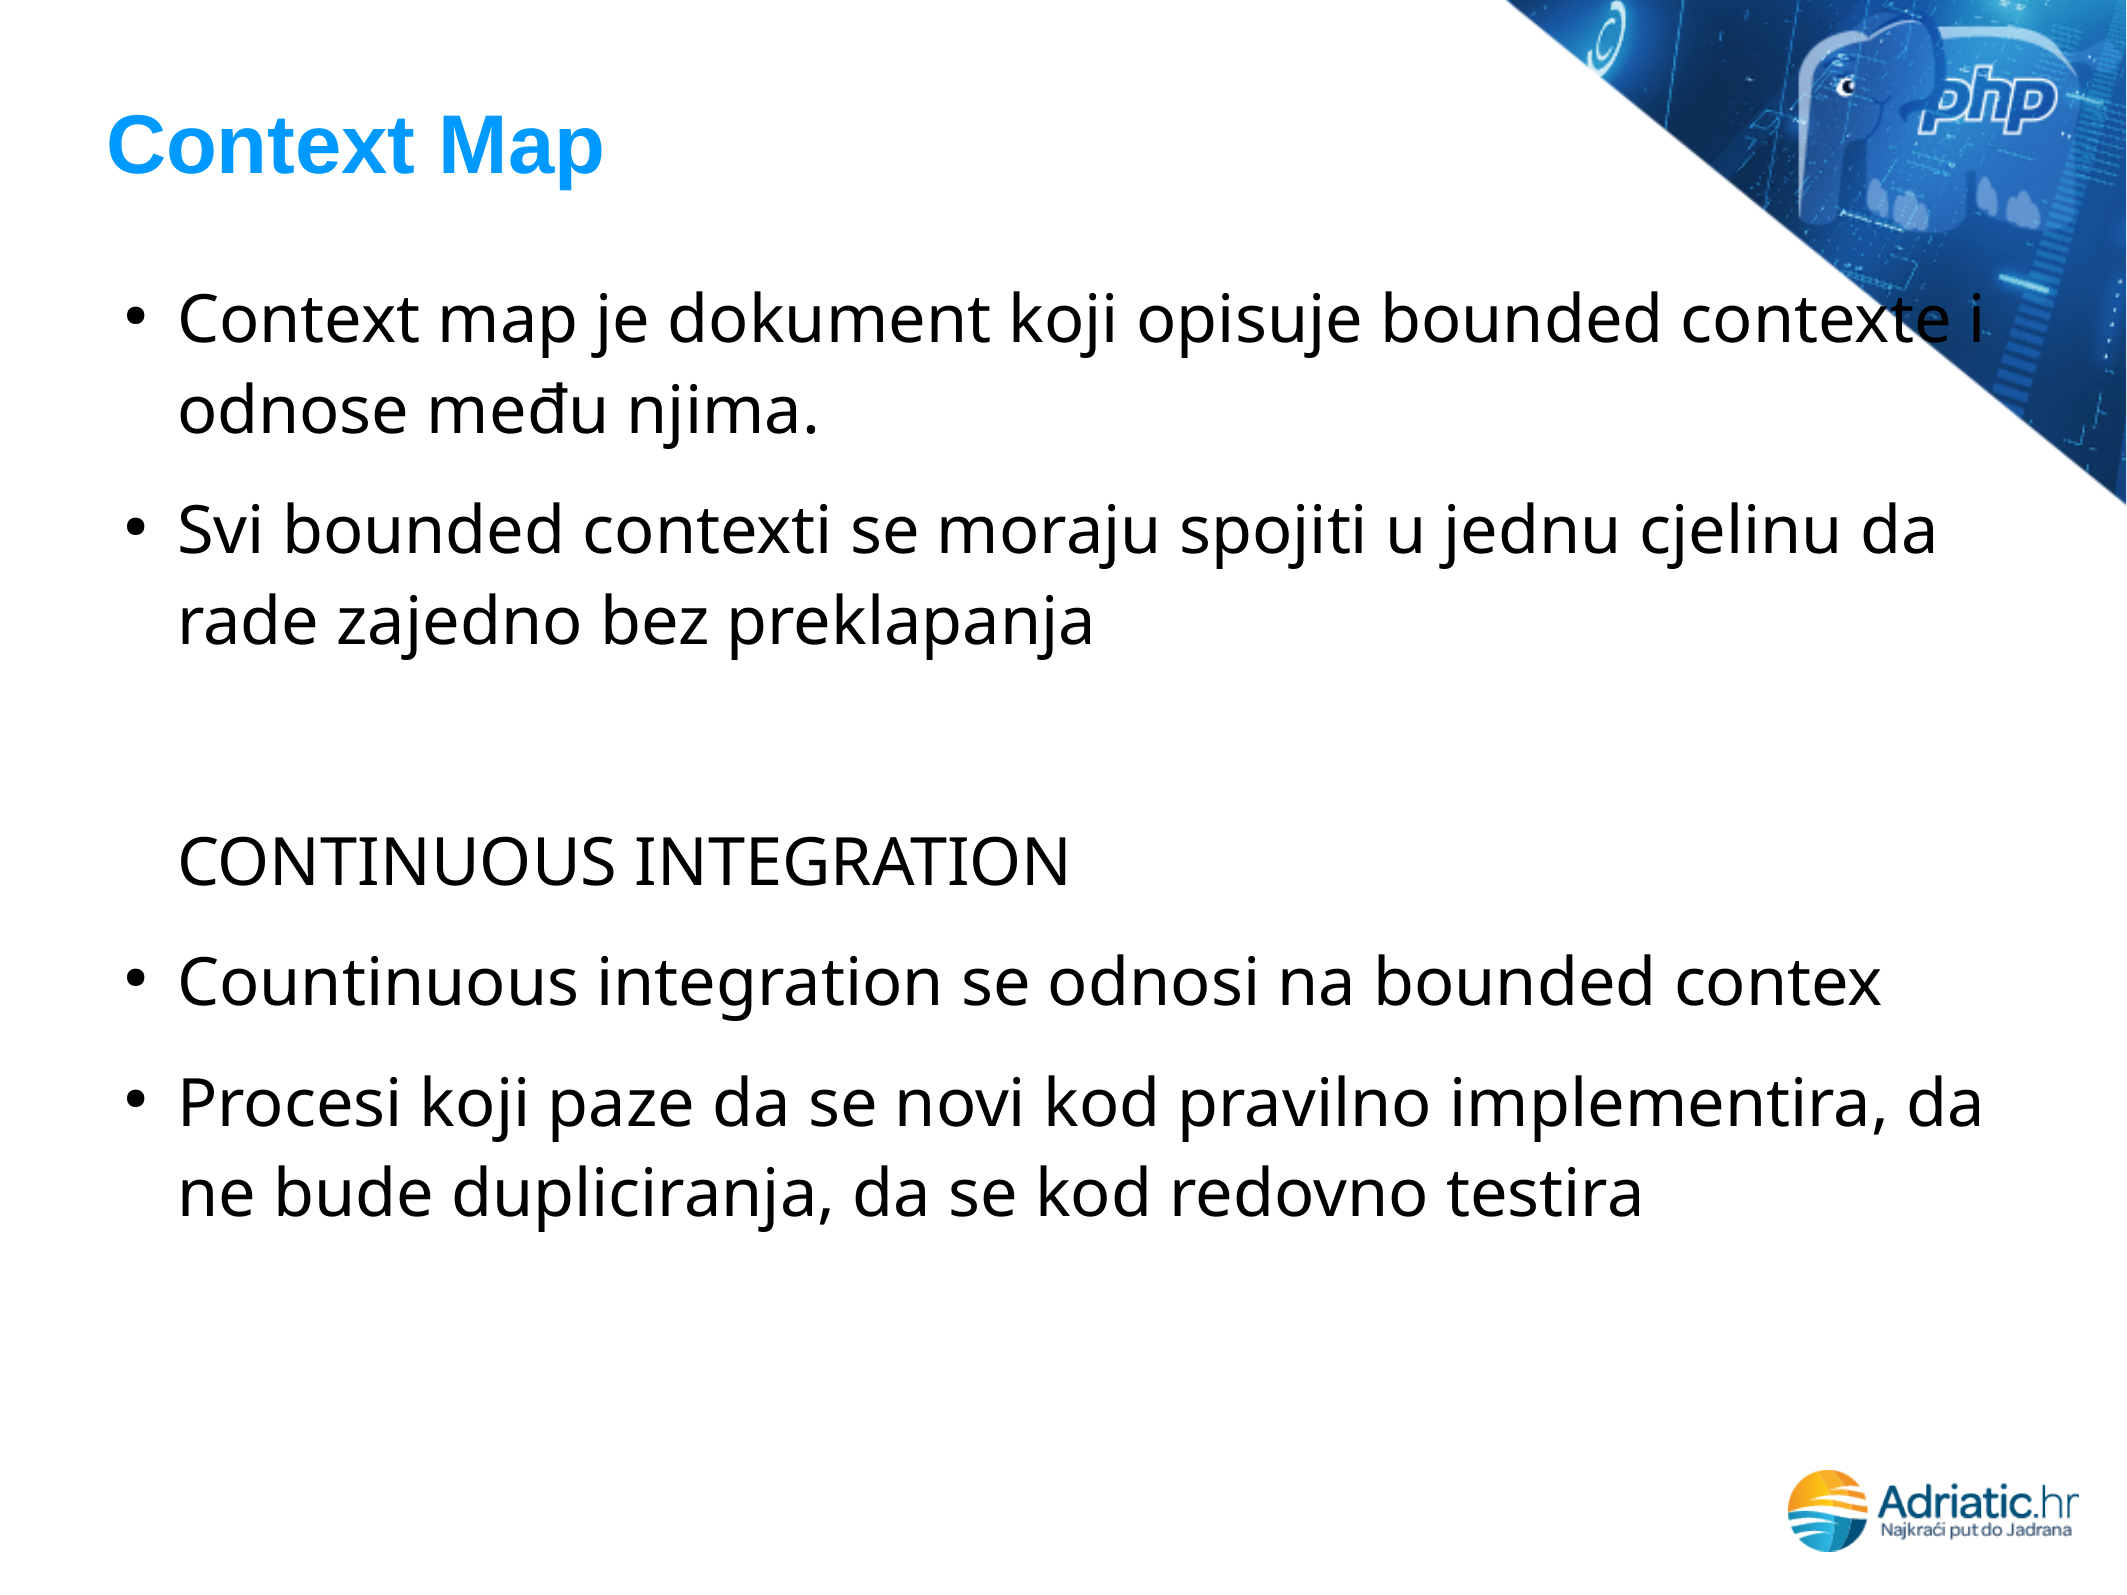

# Context Map
Context map je dokument koji opisuje bounded contexte i odnose među njima.
Svi bounded contexti se moraju spojiti u jednu cjelinu da rade zajedno bez preklapanja
CONTINUOUS INTEGRATION
Countinuous integration se odnosi na bounded contex
Procesi koji paze da se novi kod pravilno implementira, da ne bude dupliciranja, da se kod redovno testira